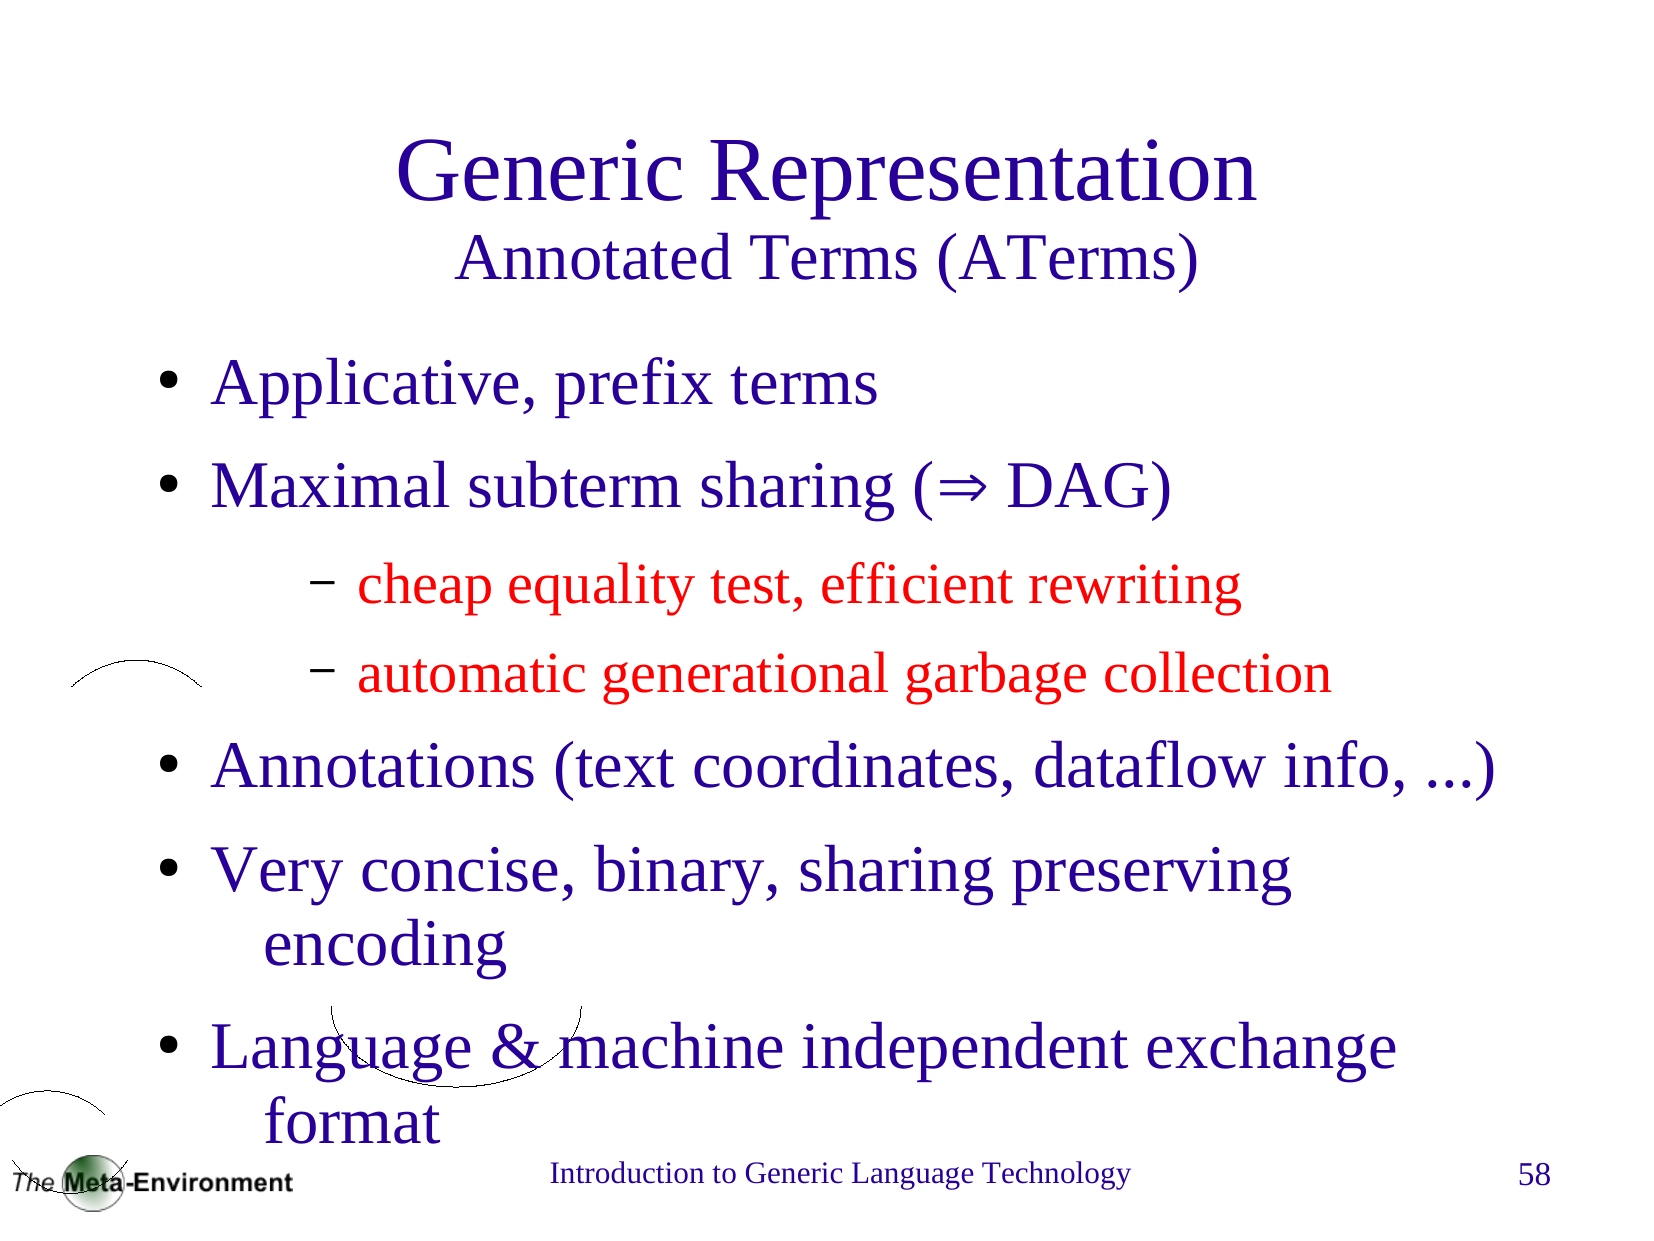

# Generic Representation Annotated Terms (ATerms)
Applicative, prefix terms
Maximal subterm sharing ( DAG)
cheap equality test, efficient rewriting
automatic generational garbage collection
Annotations (text coordinates, dataflow info, ...)
Very concise, binary, sharing preserving encoding
Language & machine independent exchange format